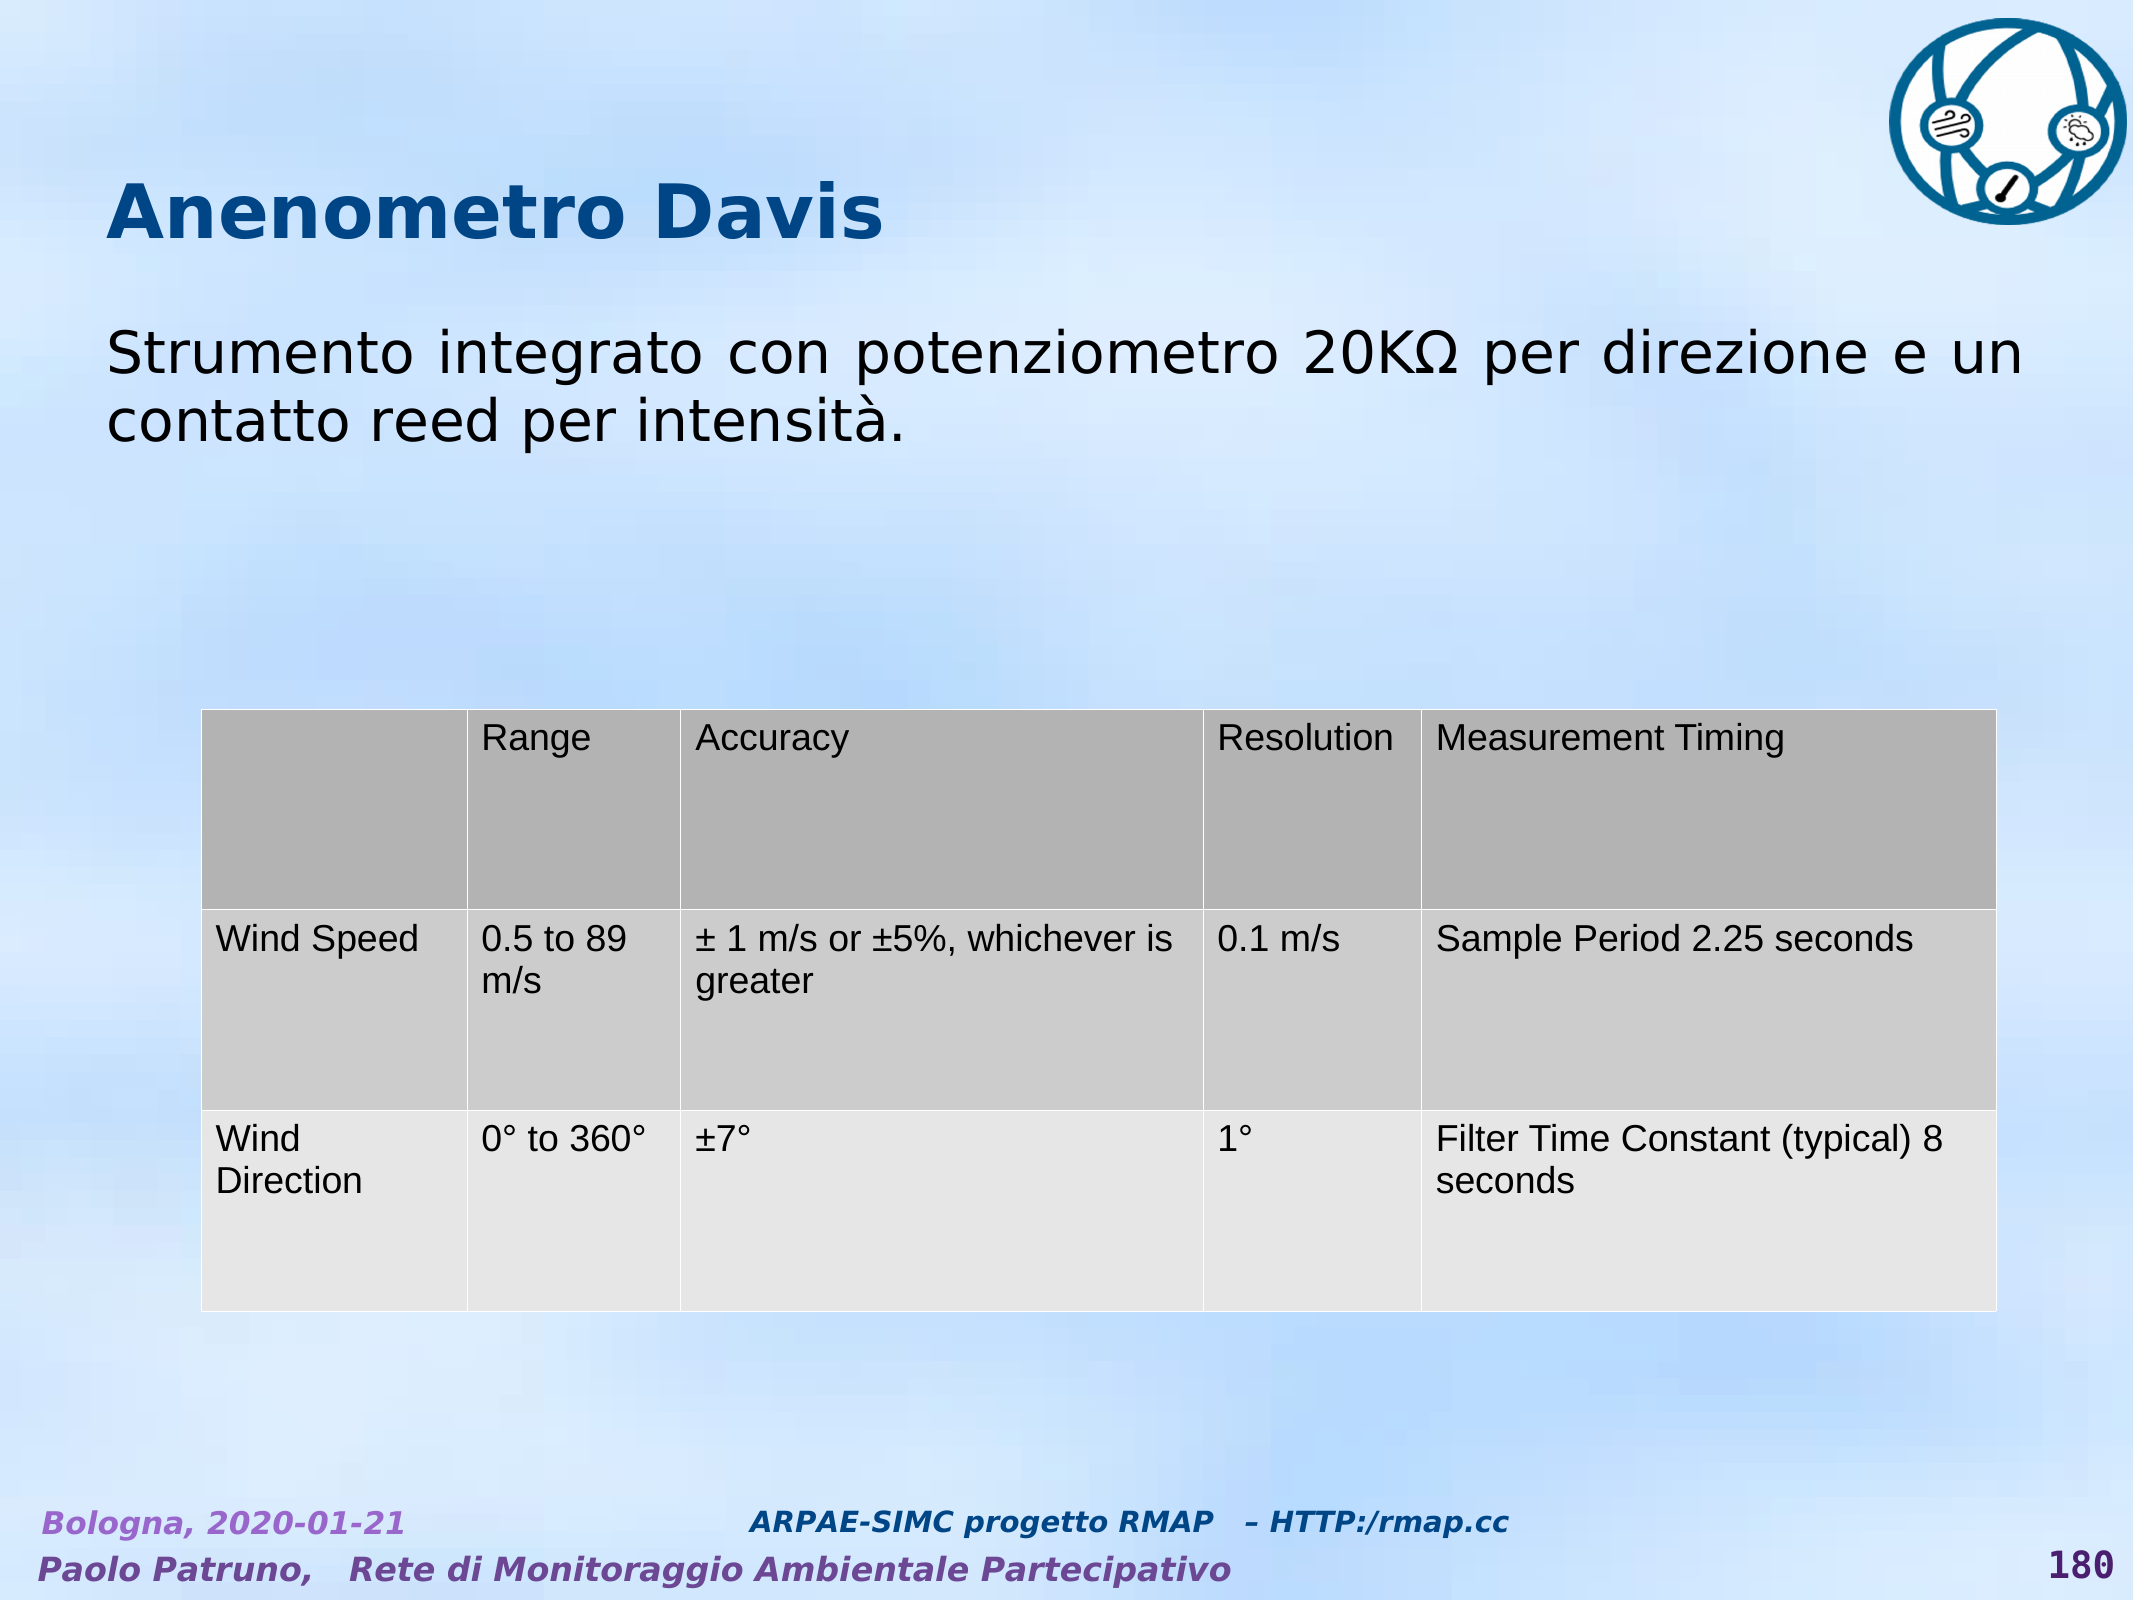

# Anenometro Davis
Strumento integrato con potenziometro 20KΩ per direzione e un contatto reed per intensità.
| | Range | Accuracy | Resolution | Measurement Timing |
| --- | --- | --- | --- | --- |
| Wind Speed | 0.5 to 89 m/s | ± 1 m/s or ±5%, whichever is greater | 0.1 m/s | Sample Period 2.25 seconds |
| Wind Direction | 0° to 360° | ±7° | 1° | Filter Time Constant (typical) 8 seconds |